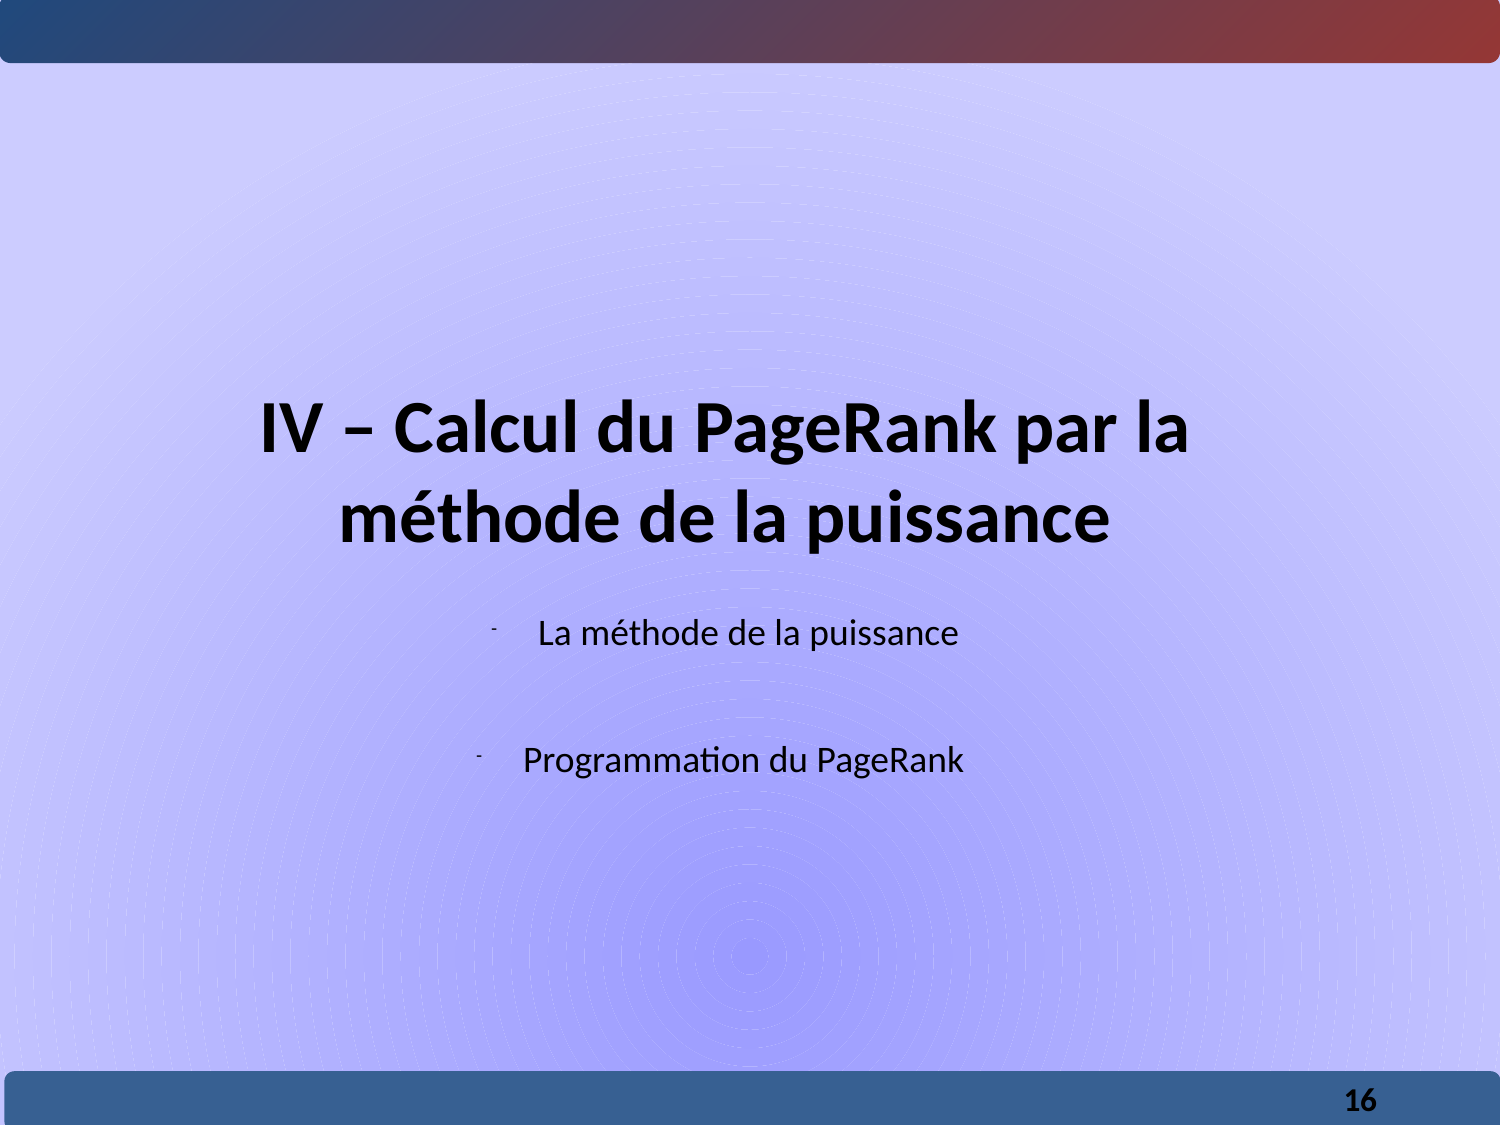

IV – Calcul du PageRank par la méthode de la puissance
La méthode de la puissance
Programmation du PageRank